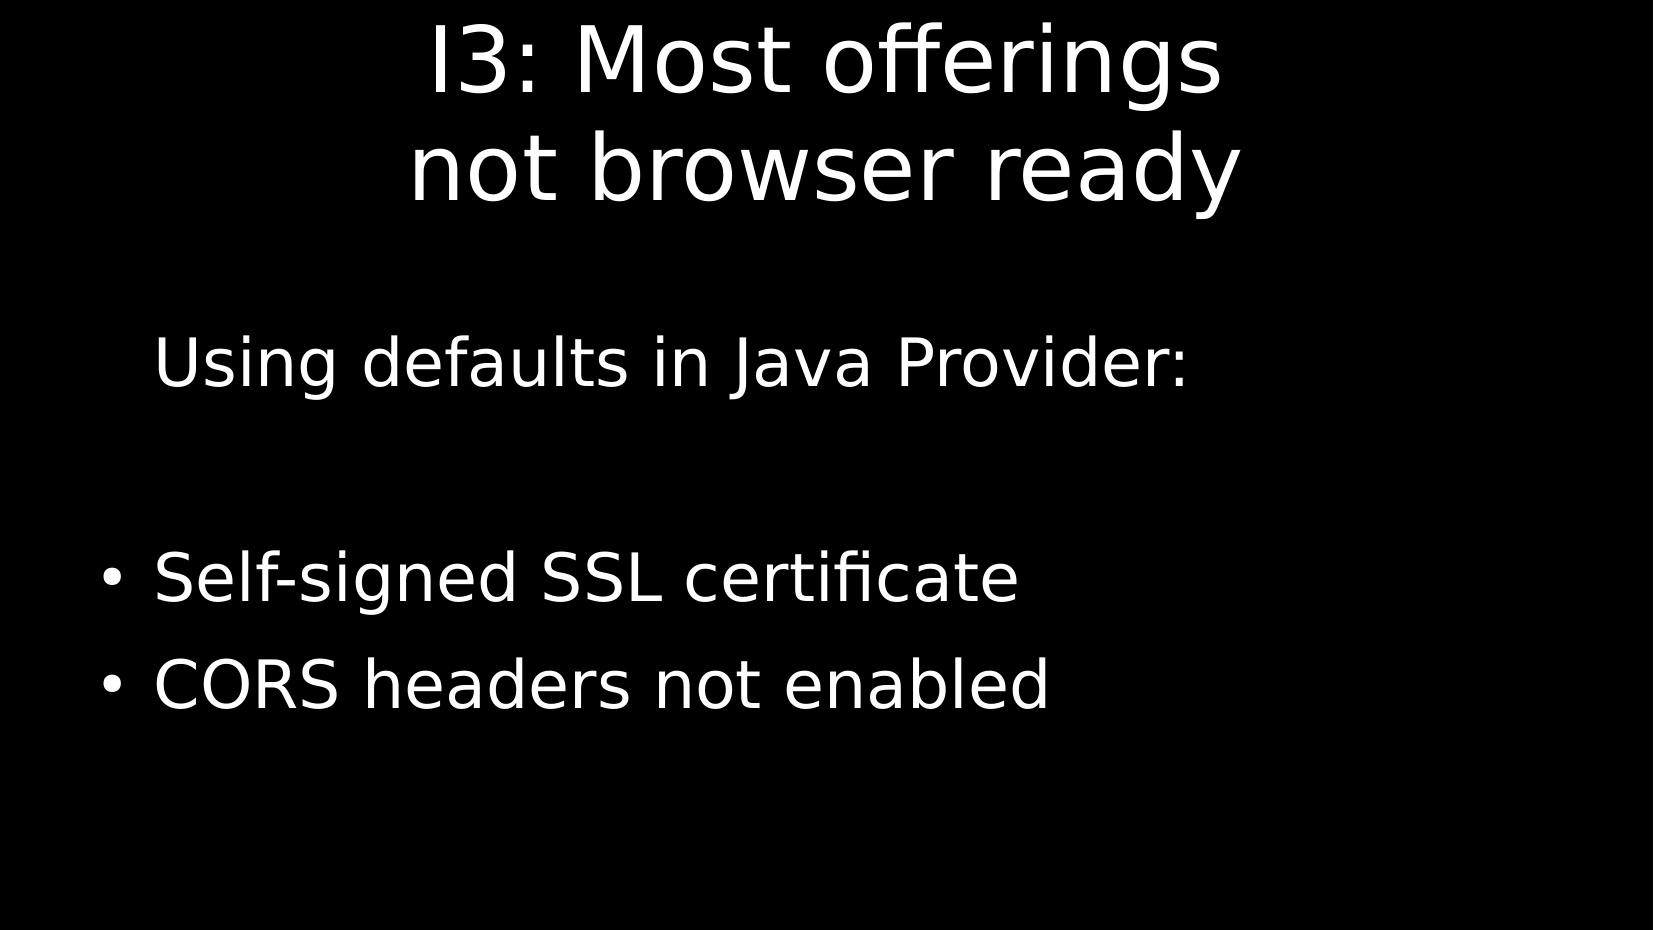

# I3: Most offerings not browser ready
Using defaults in Java Provider:
Self-signed SSL certificate
CORS headers not enabled